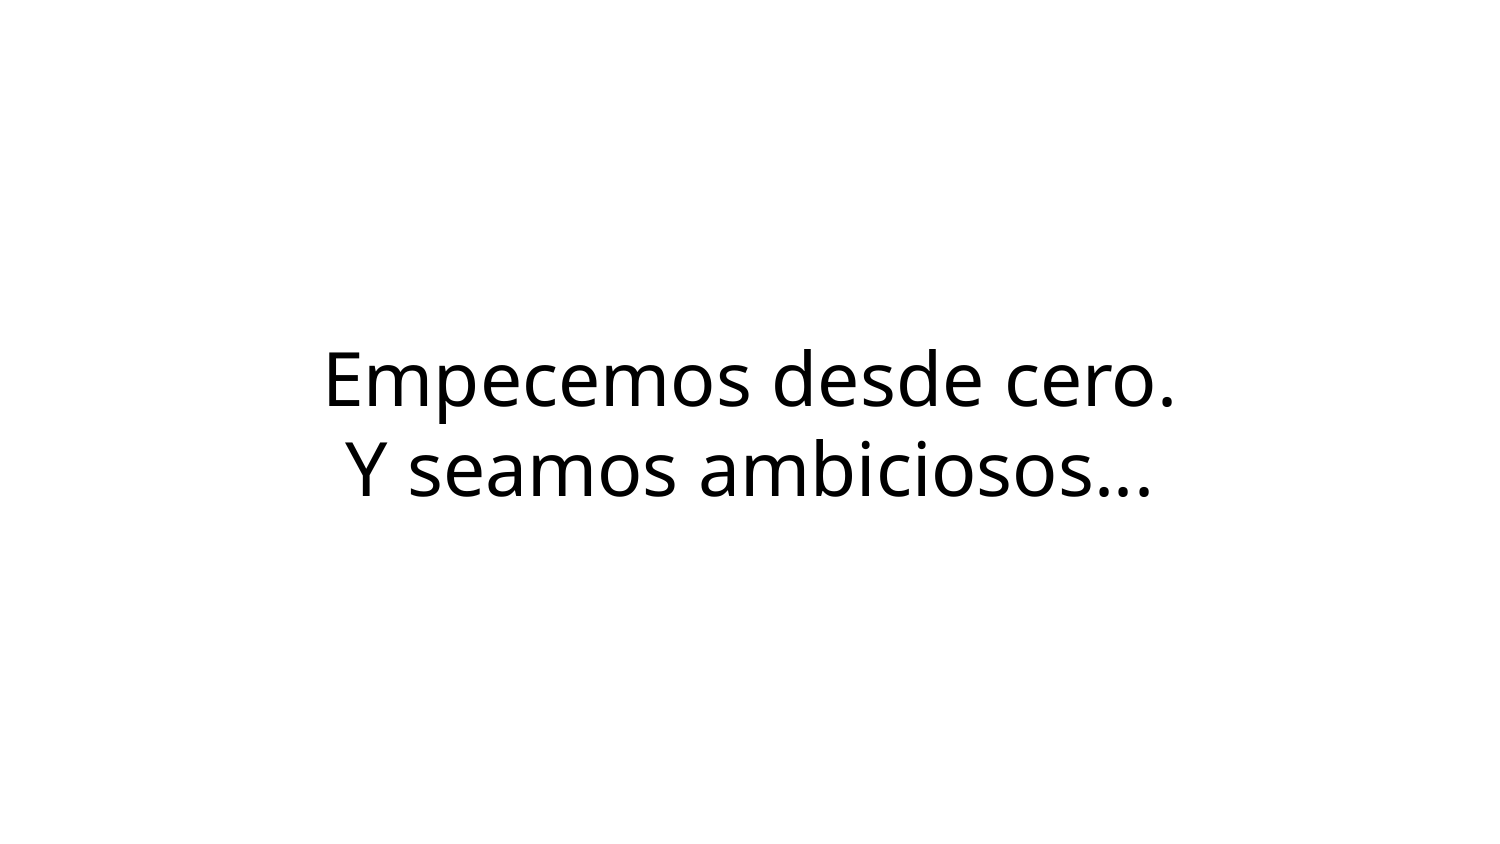

# Empecemos desde cero. Y seamos ambiciosos...